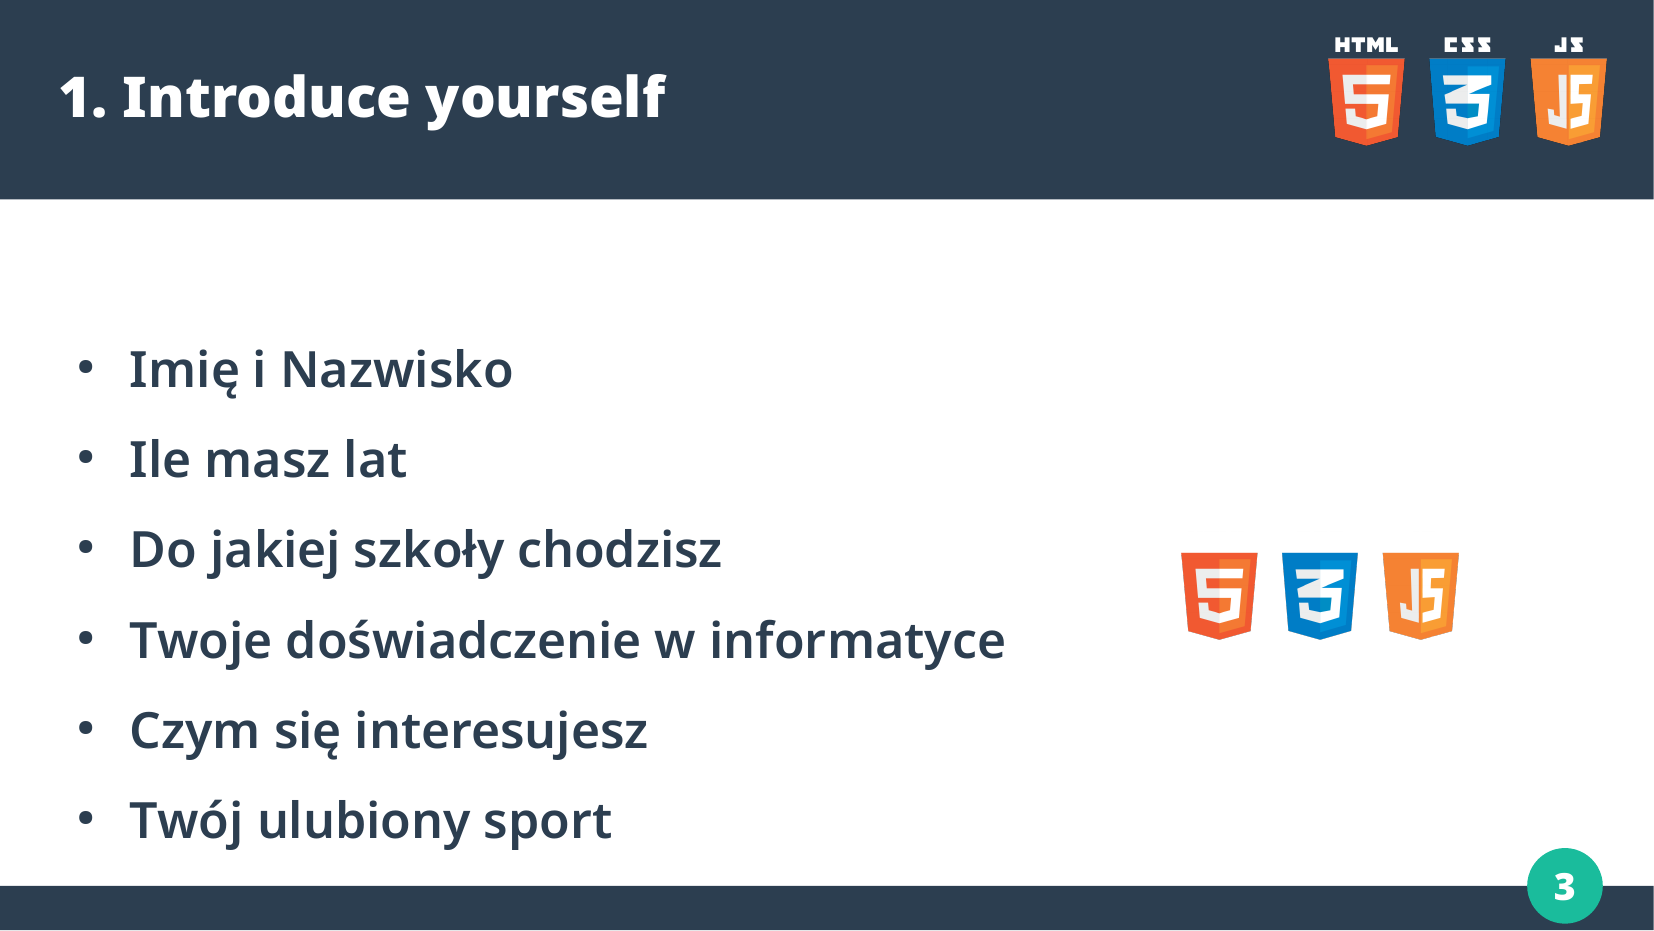

# 1. Introduce yourself
Imię i Nazwisko
Ile masz lat
Do jakiej szkoły chodzisz
Twoje doświadczenie w informatyce
Czym się interesujesz
Twój ulubiony sport